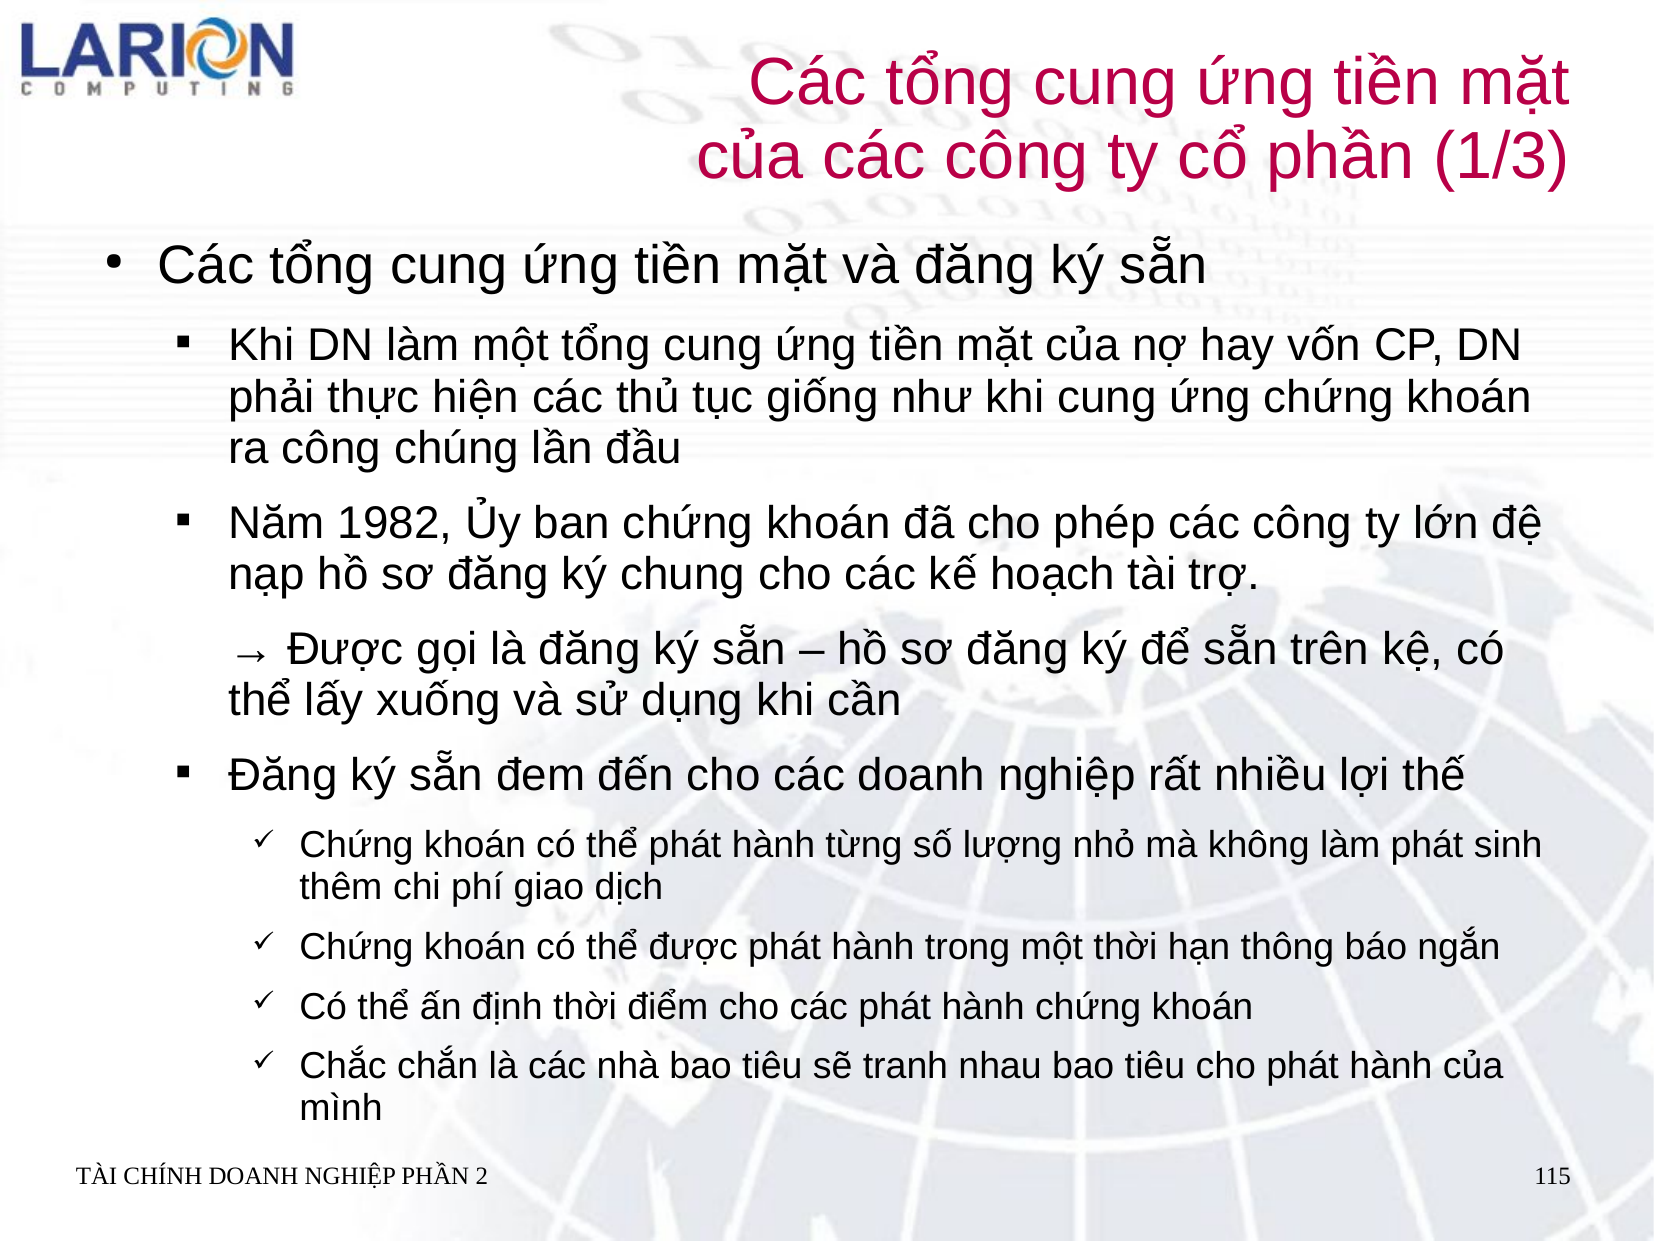

# Các tổng cung ứng tiền mặt của các công ty cổ phần (1/3)
Các tổng cung ứng tiền mặt và đăng ký sẵn
Khi DN làm một tổng cung ứng tiền mặt của nợ hay vốn CP, DN phải thực hiện các thủ tục giống như khi cung ứng chứng khoán ra công chúng lần đầu
Năm 1982, Ủy ban chứng khoán đã cho phép các công ty lớn đệ nạp hồ sơ đăng ký chung cho các kế hoạch tài trợ.
→ Được gọi là đăng ký sẵn – hồ sơ đăng ký để sẵn trên kệ, có thể lấy xuống và sử dụng khi cần
Đăng ký sẵn đem đến cho các doanh nghiệp rất nhiều lợi thế
Chứng khoán có thể phát hành từng số lượng nhỏ mà không làm phát sinh thêm chi phí giao dịch
Chứng khoán có thể được phát hành trong một thời hạn thông báo ngắn
Có thể ấn định thời điểm cho các phát hành chứng khoán
Chắc chắn là các nhà bao tiêu sẽ tranh nhau bao tiêu cho phát hành của mình
TÀI CHÍNH DOANH NGHIỆP PHẦN 2
115